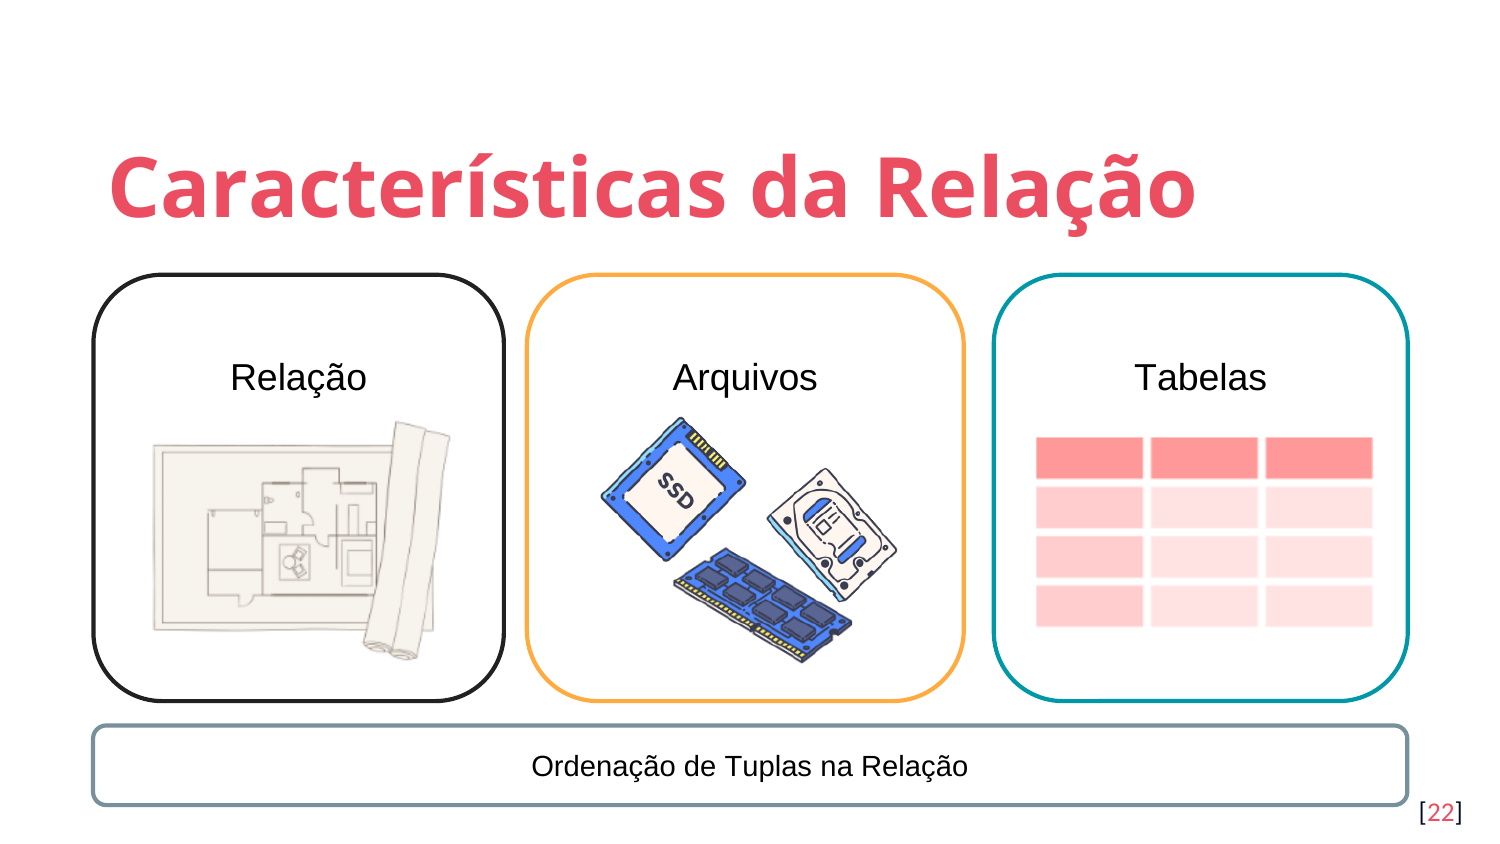

Características da Relação
Relação
Arquivos
Tabelas
Ordenação de Tuplas na Relação